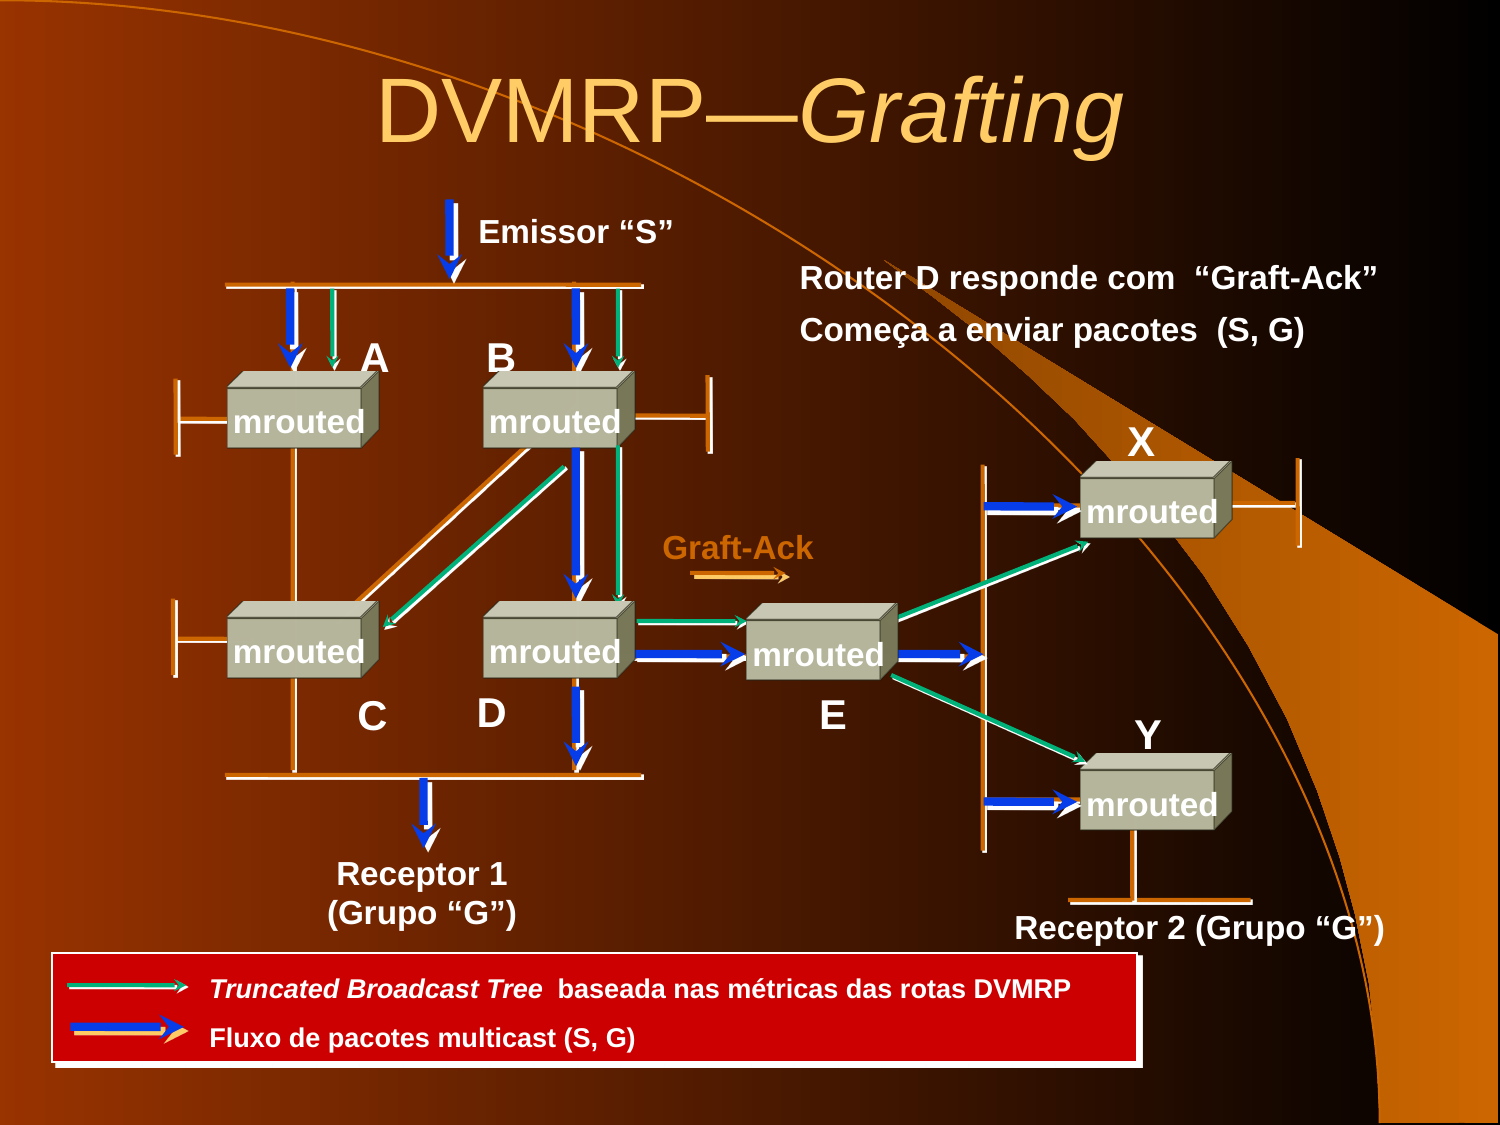

# DVMRP—Grafting
Emissor “S”
Router D responde com “Graft-Ack”
Começa a enviar pacotes (S, G)
A
B
mrouted
mrouted
X
mrouted
Graft-Ack
mrouted
mrouted
mrouted
D
E
C
Y
mrouted
Receptor 1
(Grupo “G”)
Receptor 2 (Grupo “G”)
Truncated Broadcast Tree baseada nas métricas das rotas DVMRP
Fluxo de pacotes multicast (S, G)